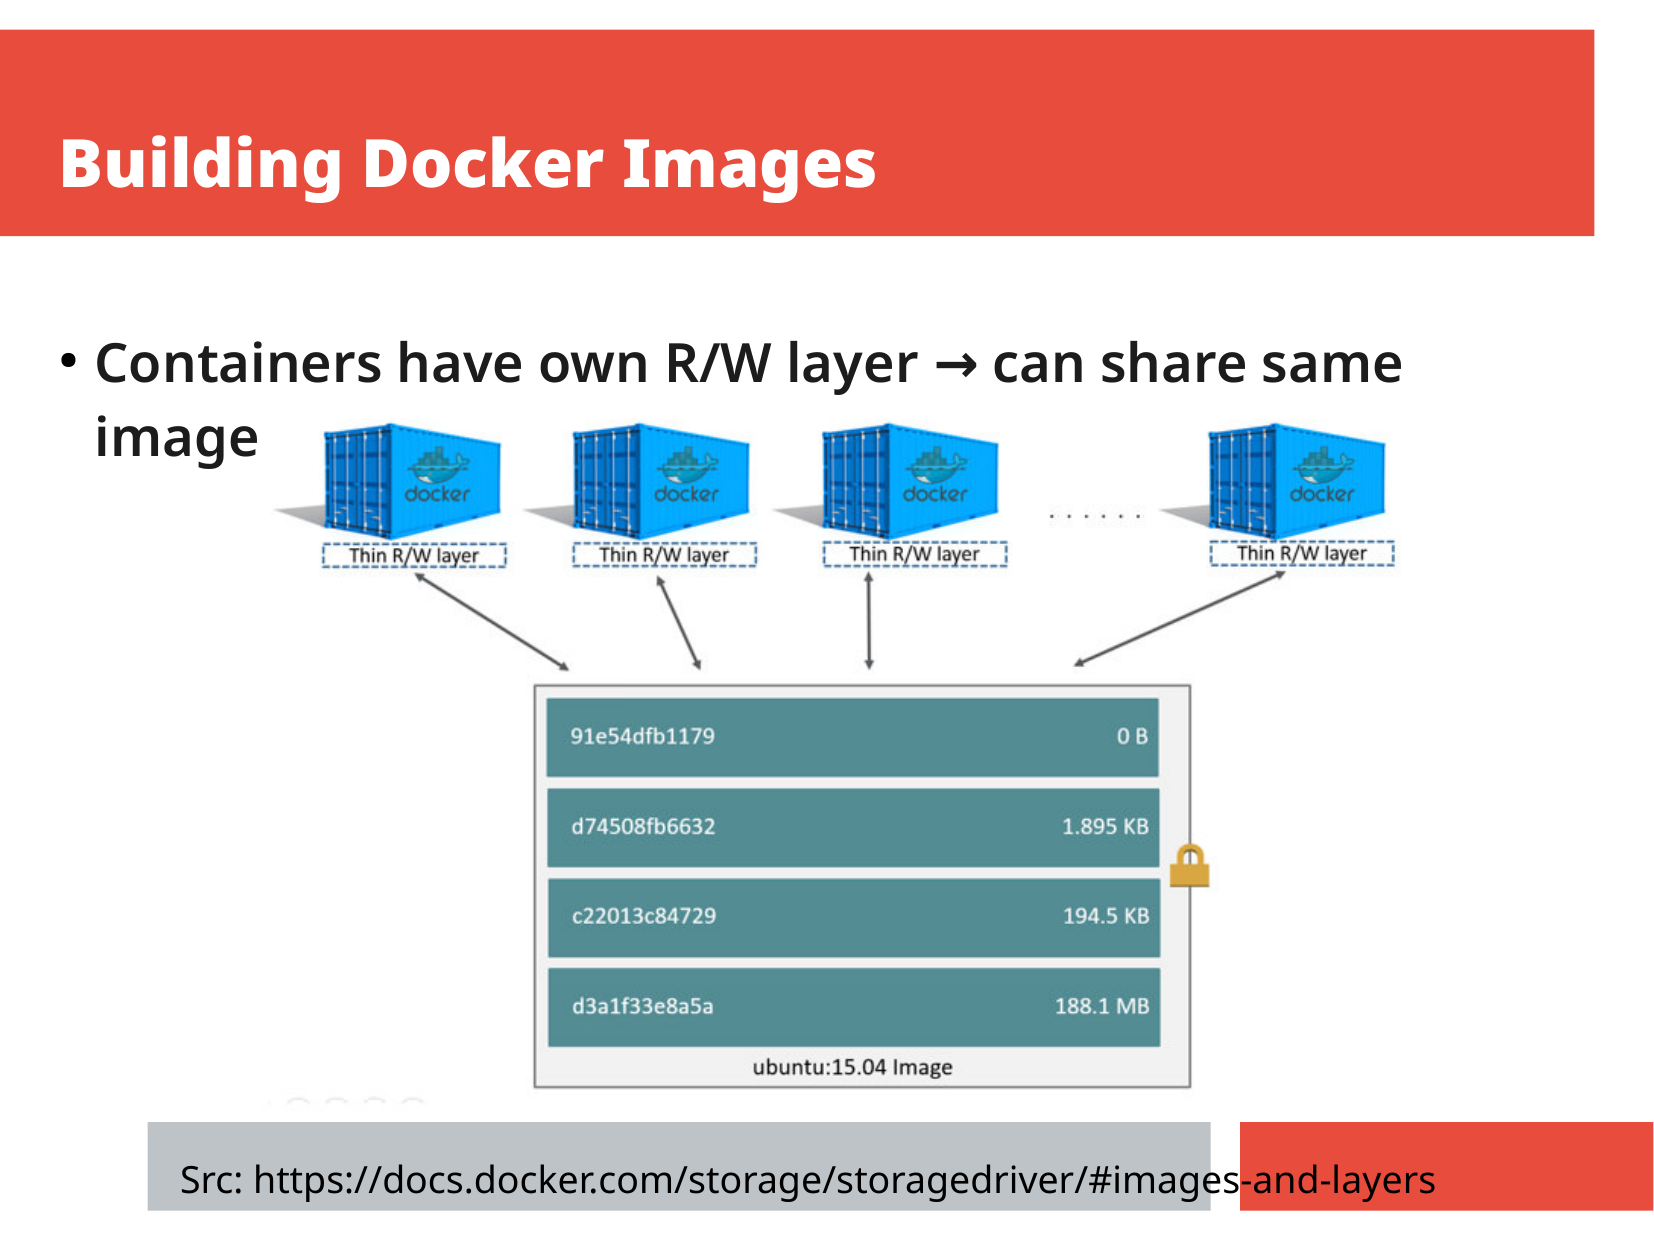

# Building Docker Images
Containers have own R/W layer → can share same image
Src: https://docs.docker.com/storage/storagedriver/#images-and-layers